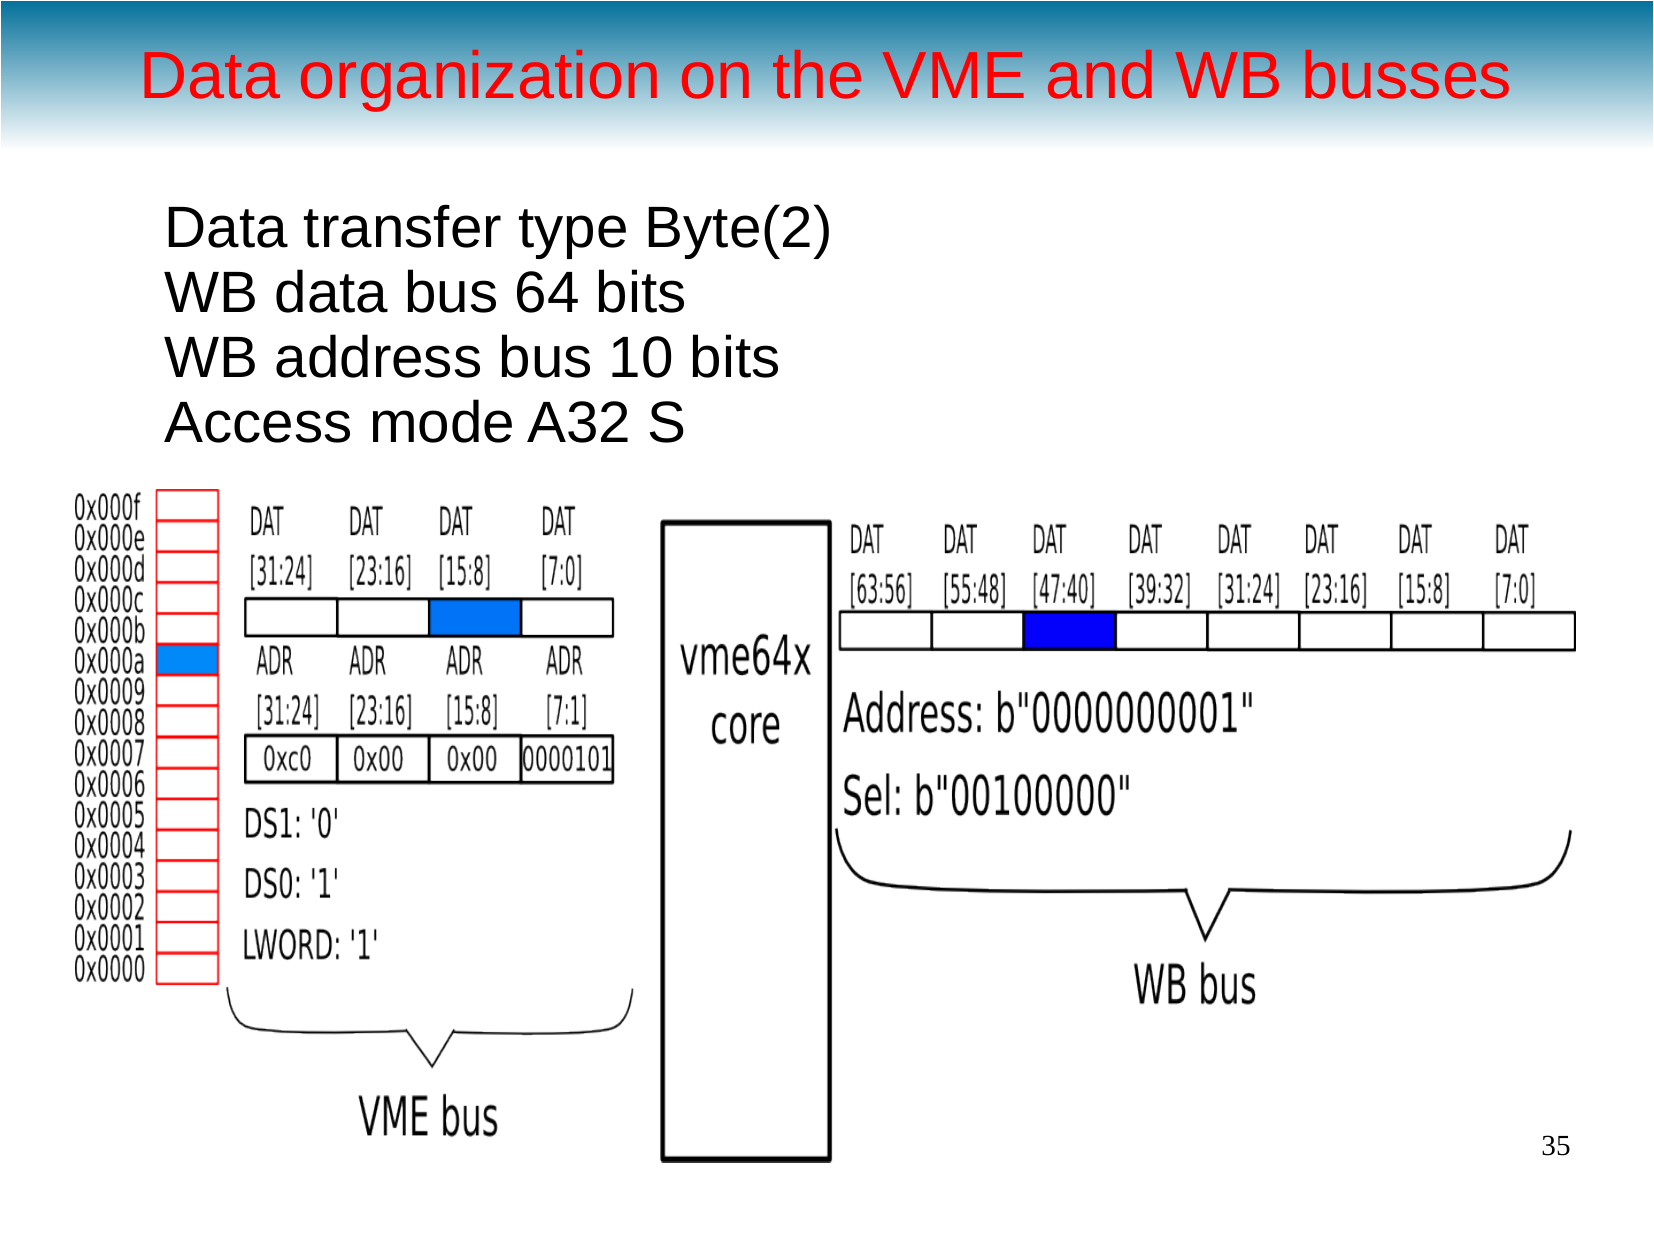

Data organization on the VME and WB busses
Data transfer type Byte(2)
WB data bus 64 bits
WB address bus 10 bits
Access mode A32 S
35